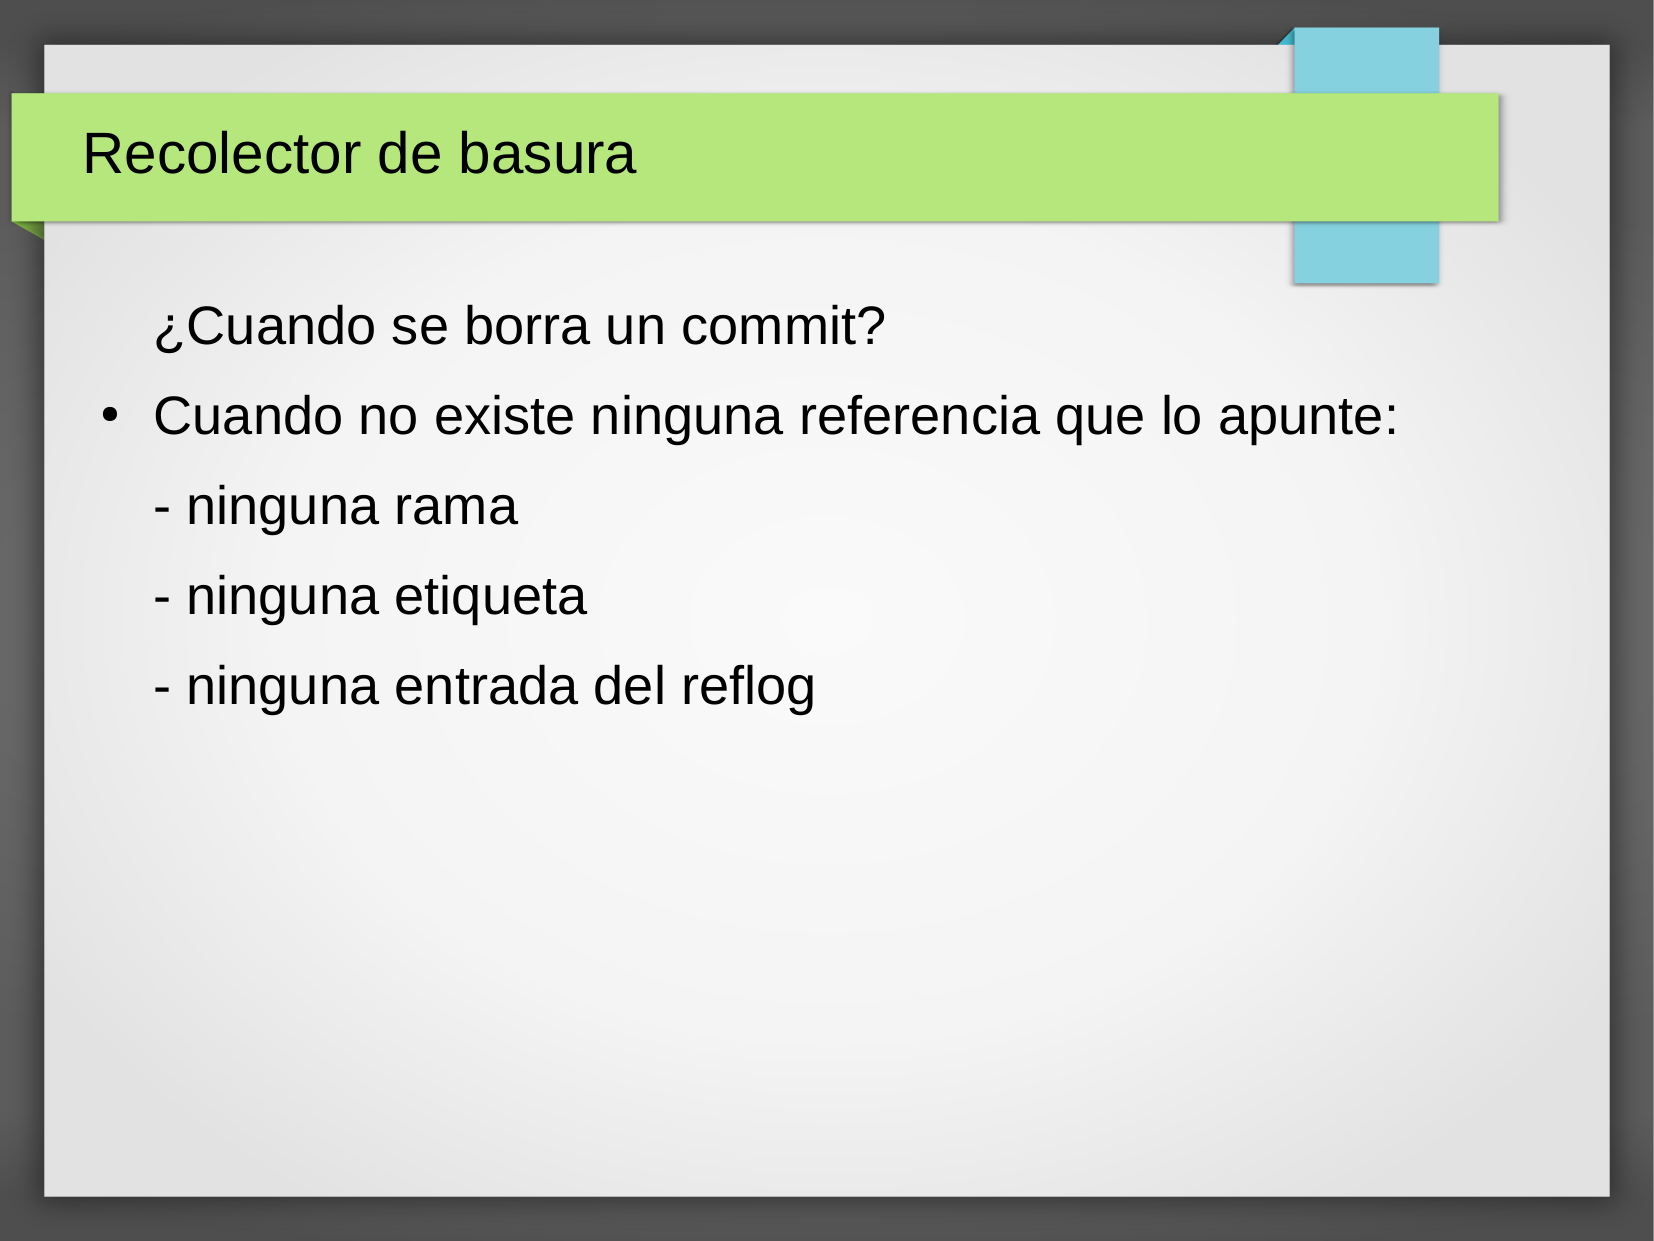

# Recolector de basura
¿Cuando se borra un commit?
Cuando no existe ninguna referencia que lo apunte:
- ninguna rama
- ninguna etiqueta
- ninguna entrada del reflog